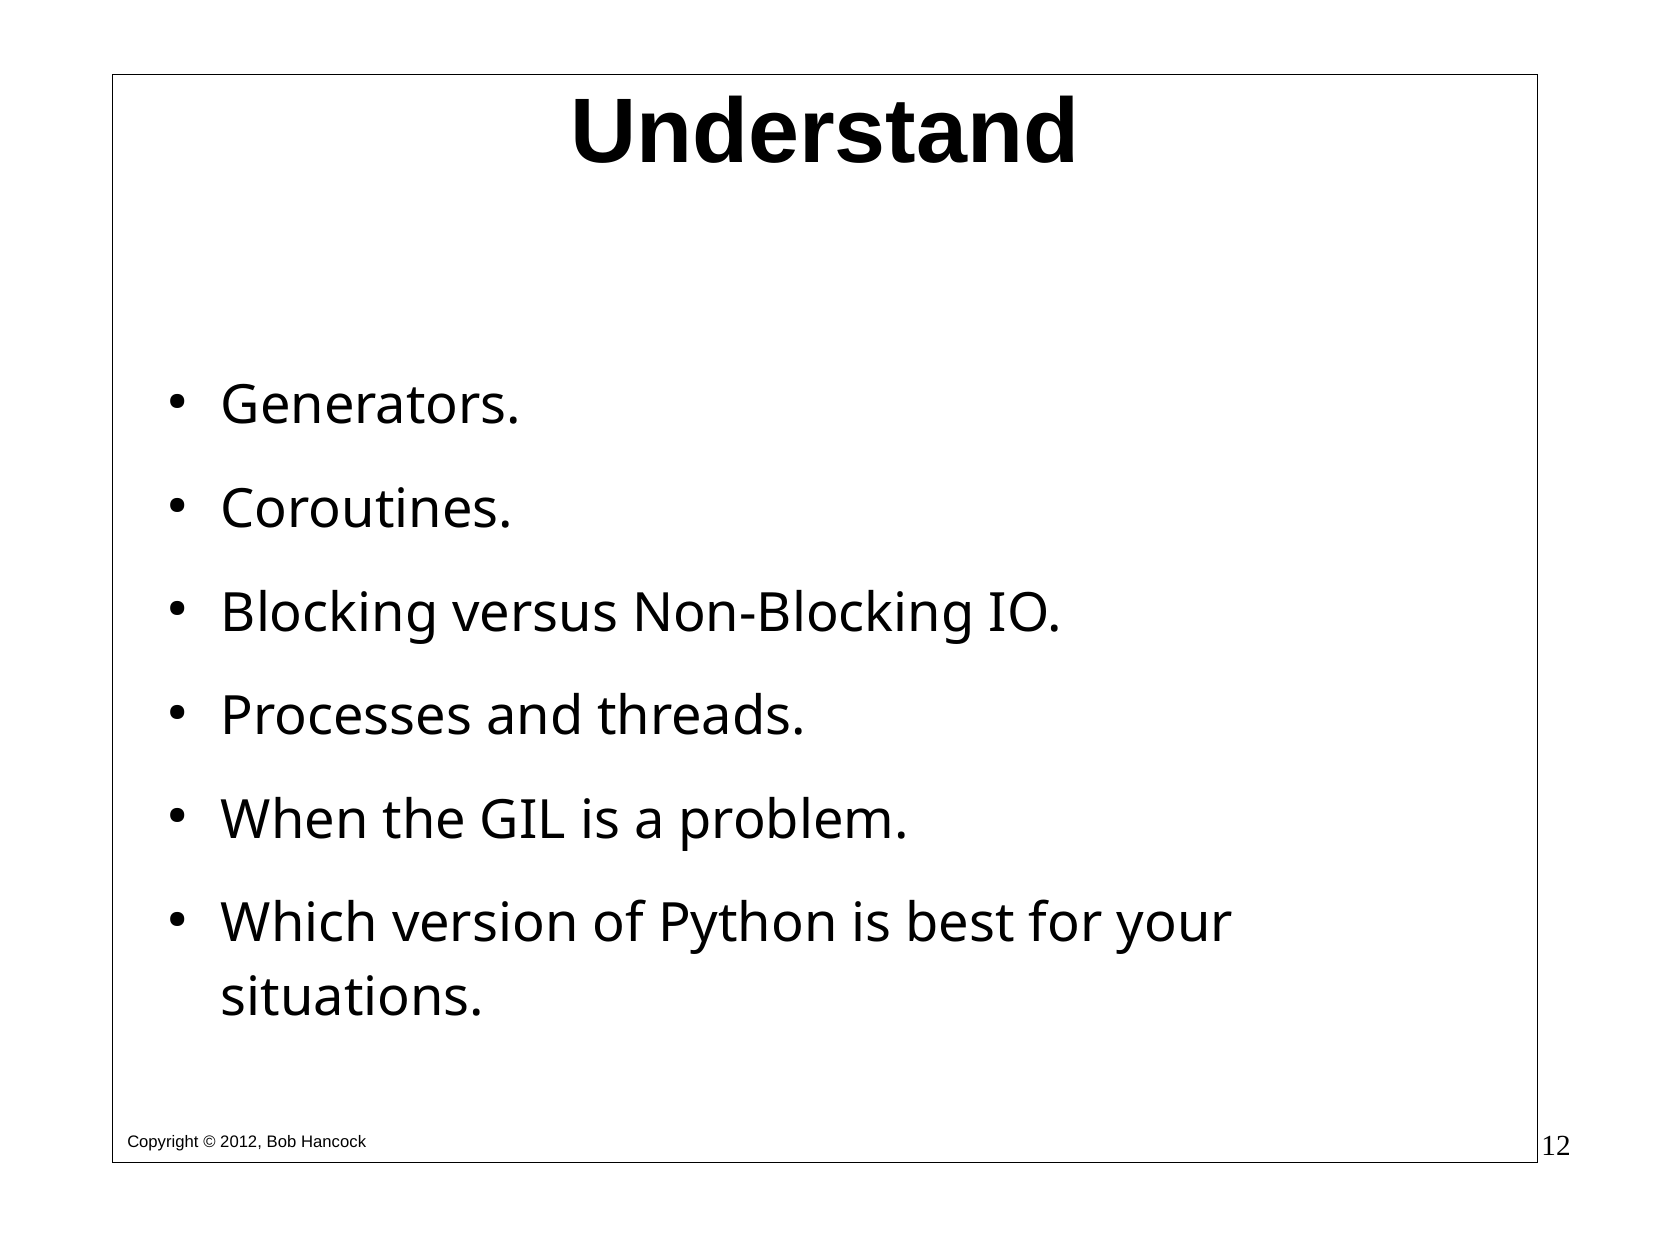

# Understand
Generators.
Coroutines.
Blocking versus Non-Blocking IO.
Processes and threads.
When the GIL is a problem.
Which version of Python is best for your situations.
Copyright © 2012, Bob Hancock
12